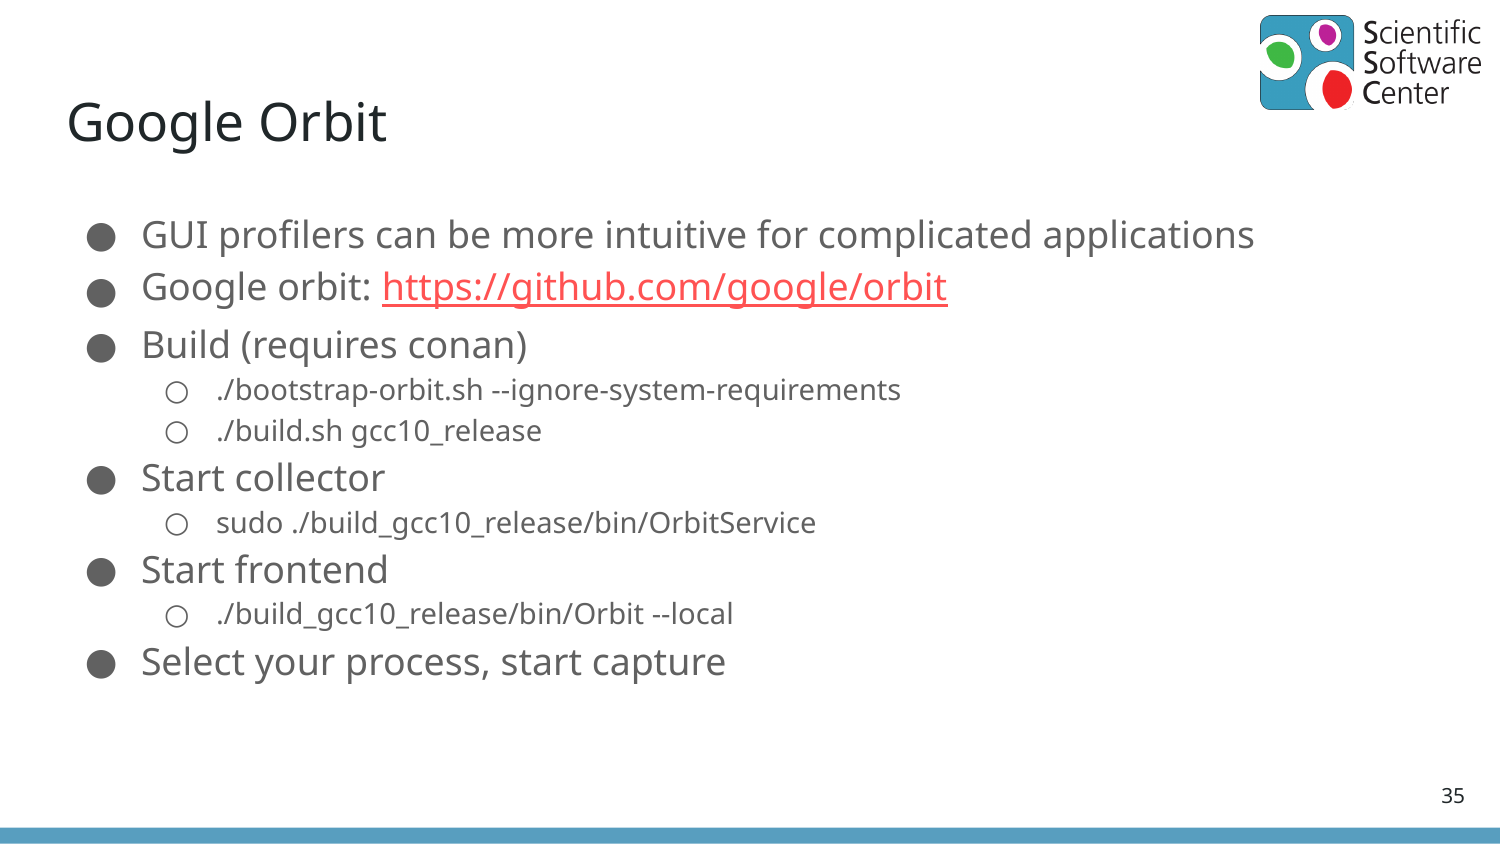

# Google Orbit
GUI profilers can be more intuitive for complicated applications
Google orbit: https://github.com/google/orbit
Build (requires conan)
./bootstrap-orbit.sh --ignore-system-requirements
./build.sh gcc10_release
Start collector
sudo ./build_gcc10_release/bin/OrbitService
Start frontend
./build_gcc10_release/bin/Orbit --local
Select your process, start capture